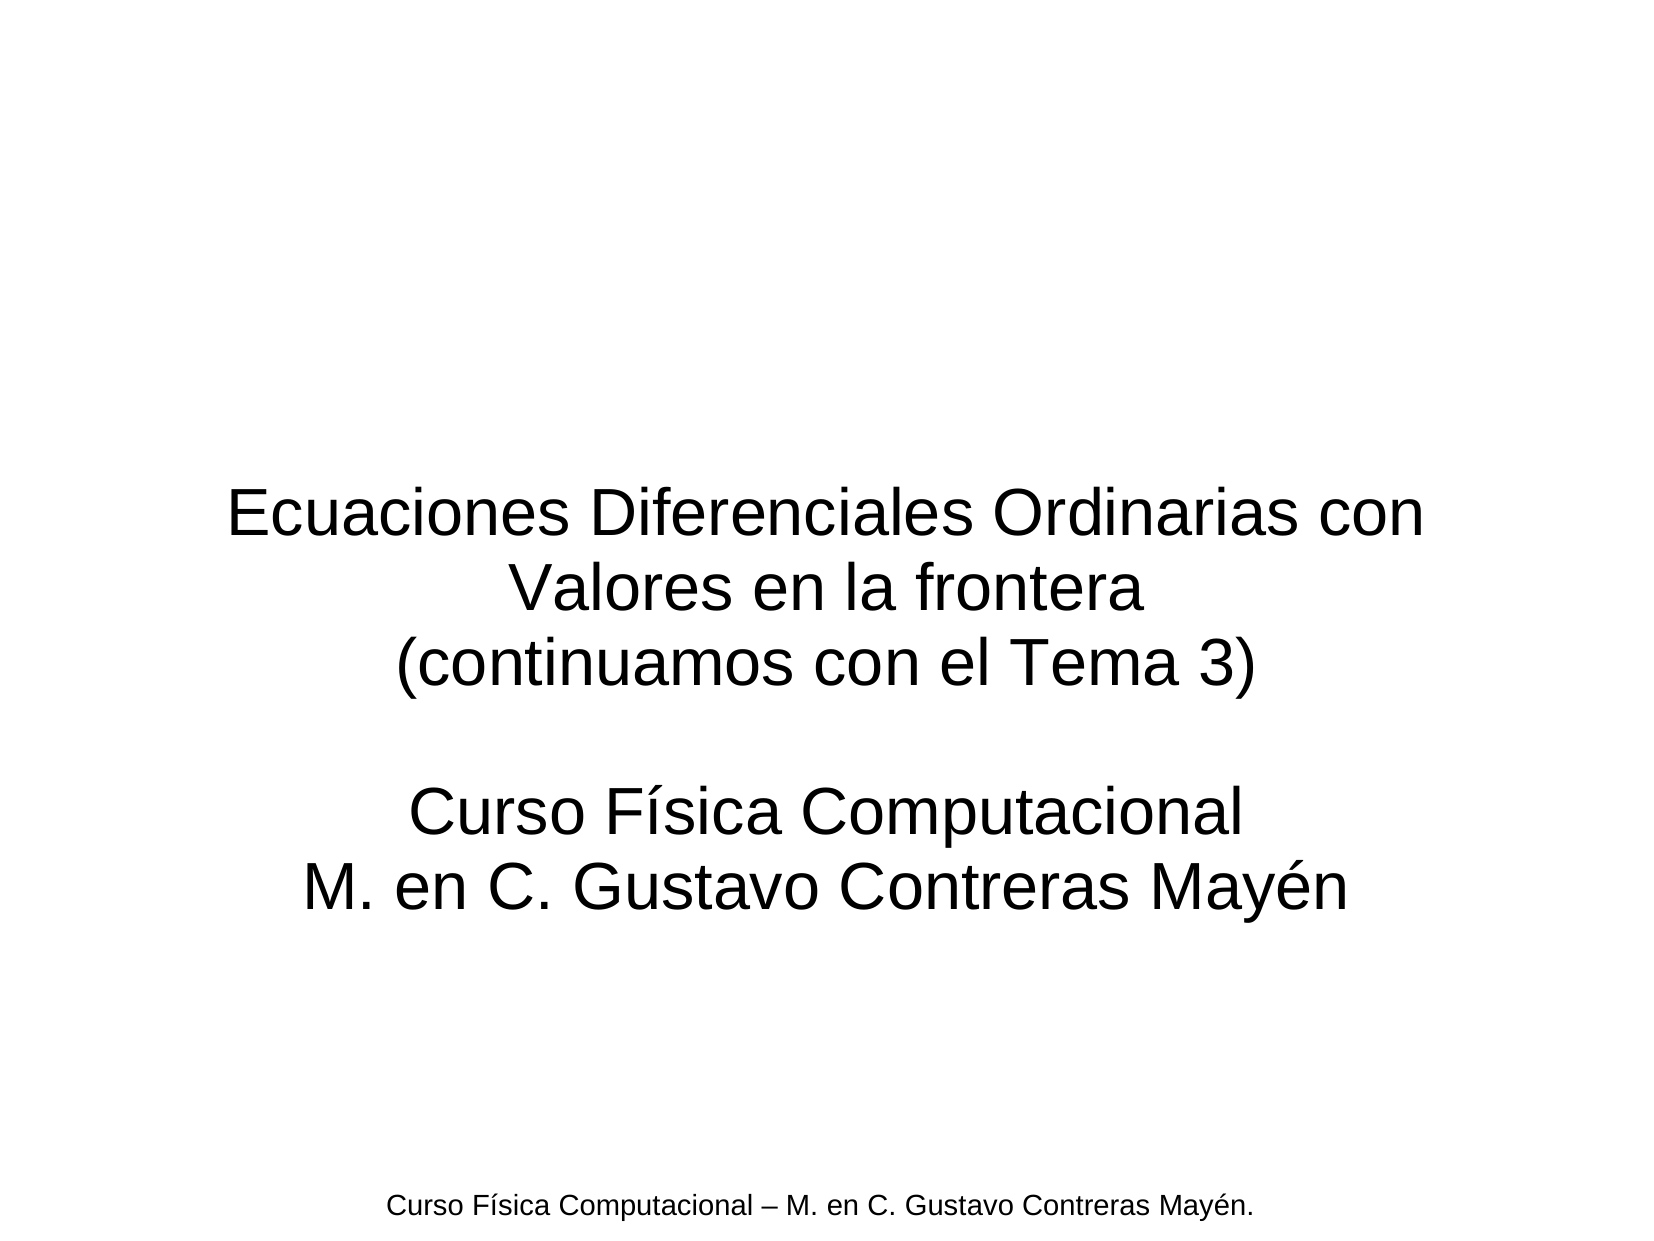

#
Ecuaciones Diferenciales Ordinarias con
Valores en la frontera
(continuamos con el Tema 3)
Curso Física Computacional
M. en C. Gustavo Contreras Mayén